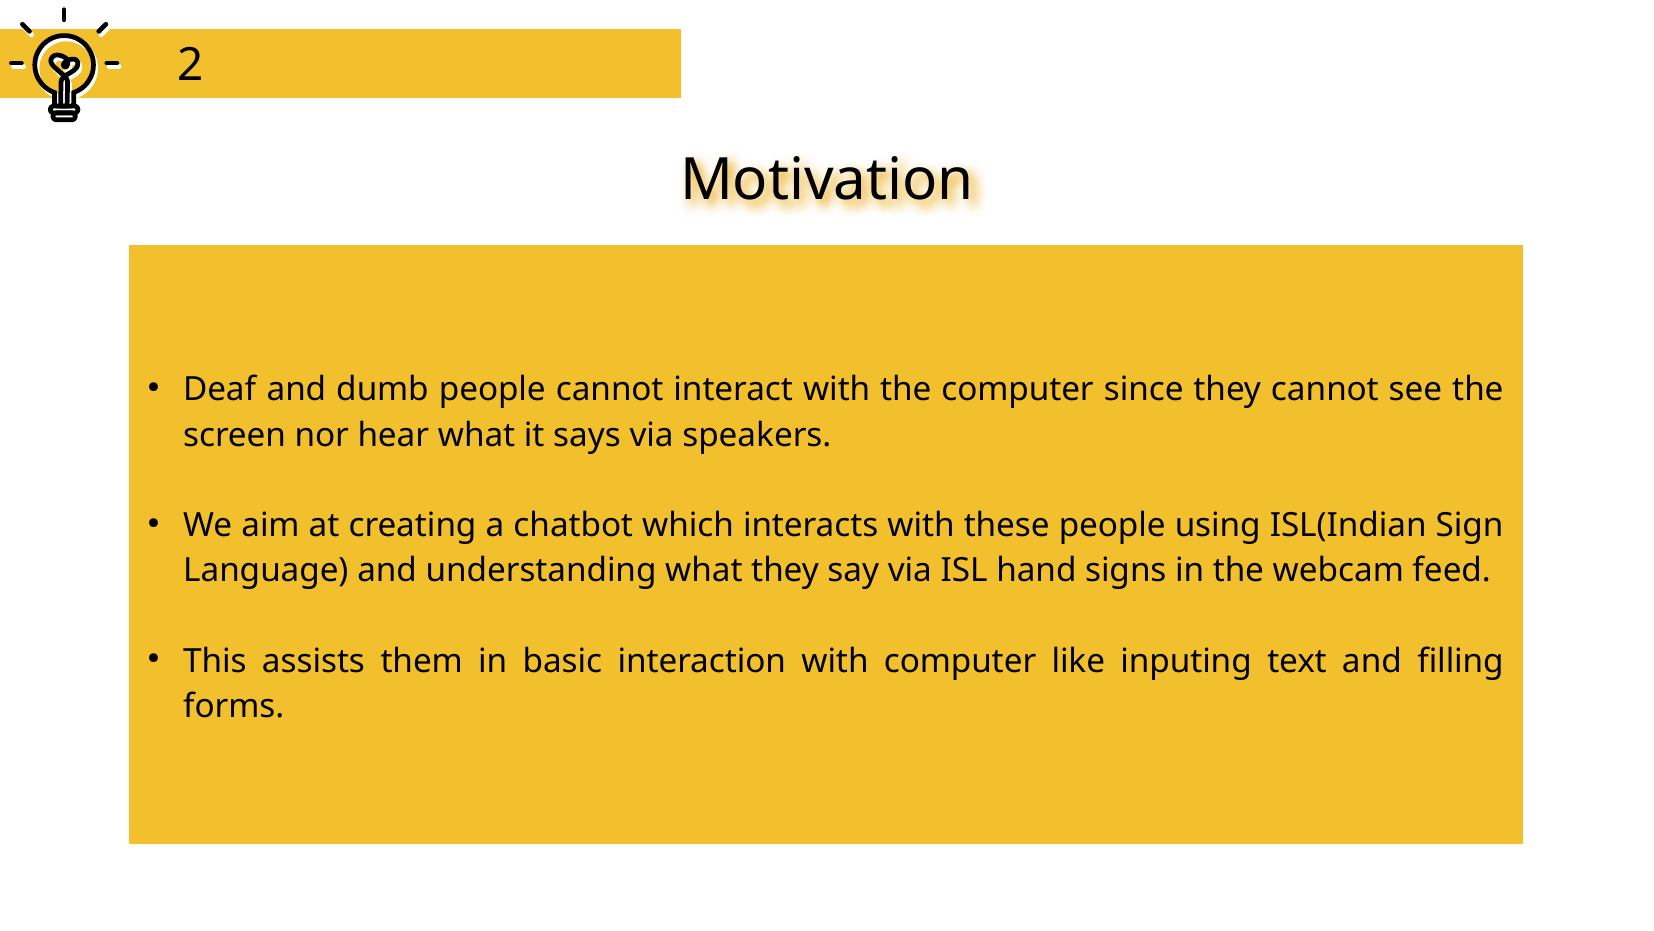

# 2
Motivation
Deaf and dumb people cannot interact with the computer since they cannot see the screen nor hear what it says via speakers.
We aim at creating a chatbot which interacts with these people using ISL(Indian Sign Language) and understanding what they say via ISL hand signs in the webcam feed.
This assists them in basic interaction with computer like inputing text and filling forms.